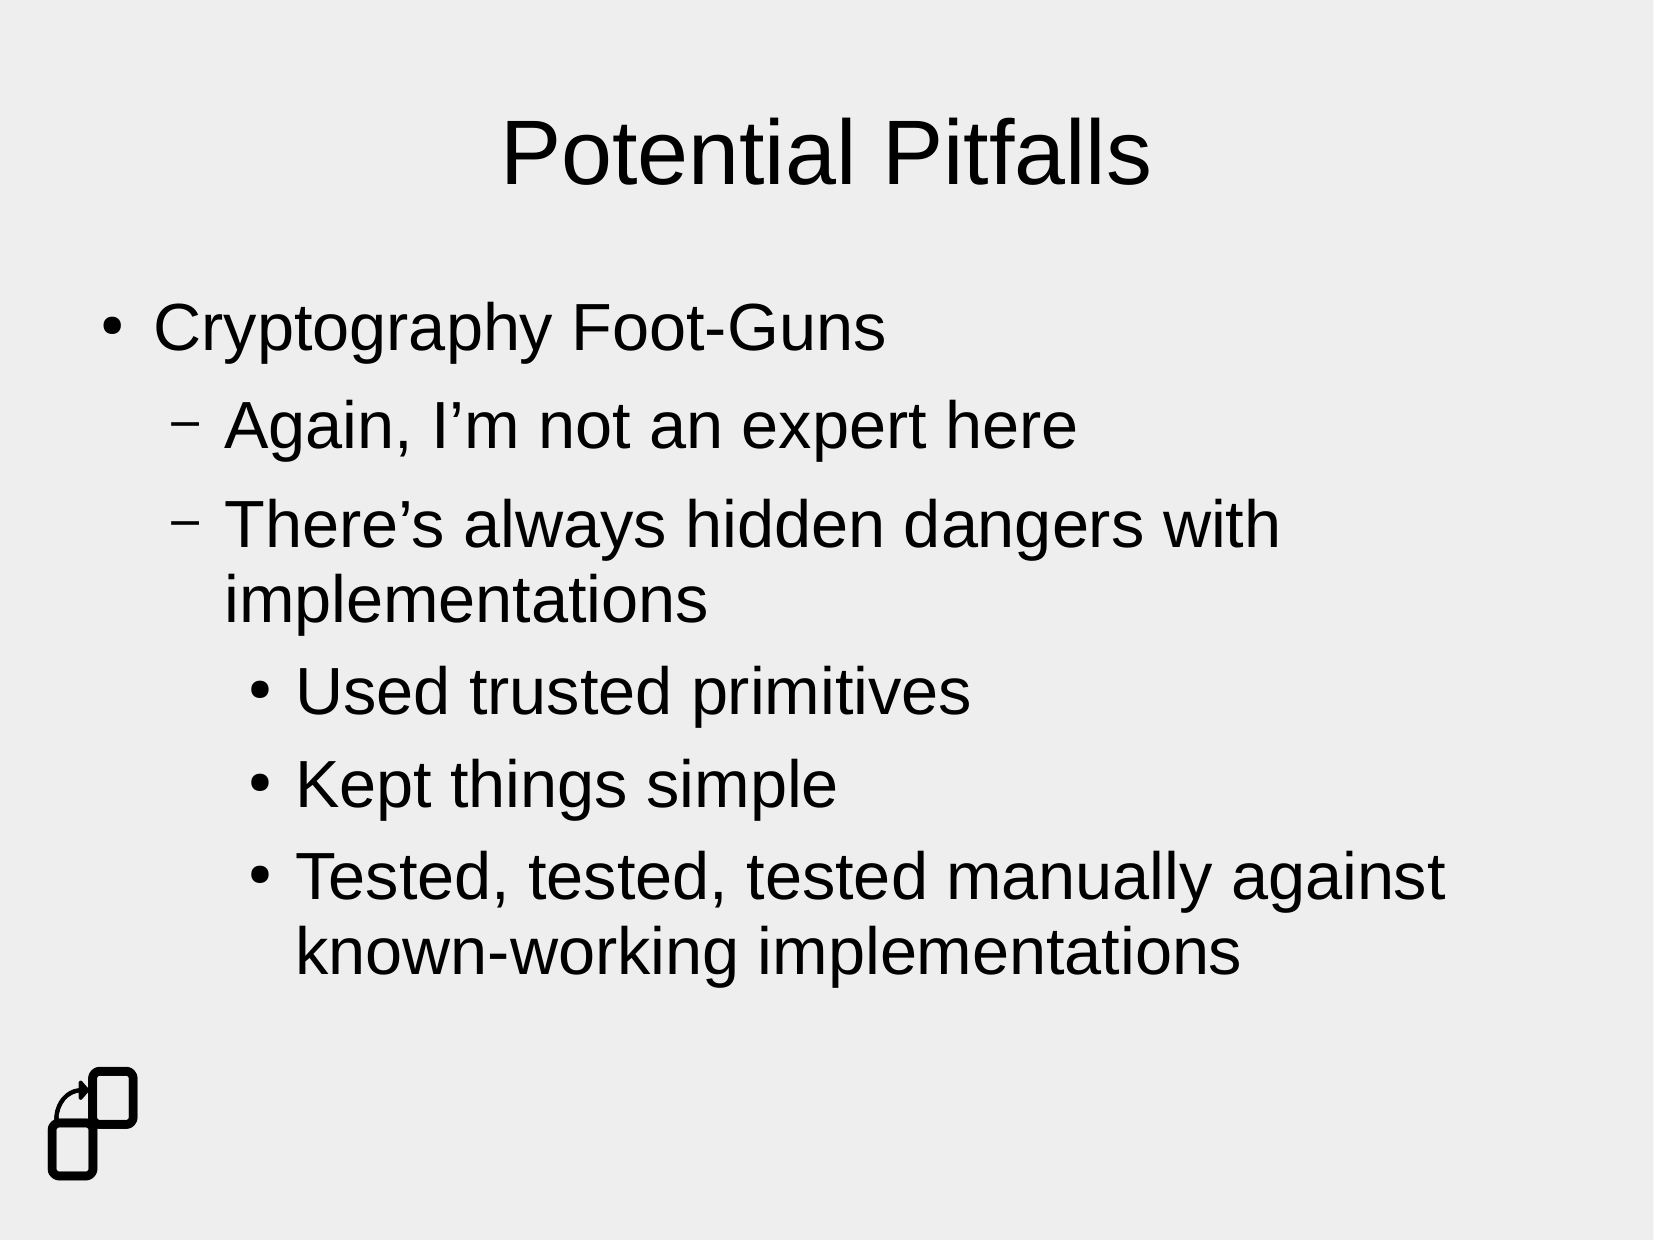

# Potential Pitfalls
Cryptography Foot-Guns
Again, I’m not an expert here
There’s always hidden dangers with implementations
Used trusted primitives
Kept things simple
Tested, tested, tested manually against known-working implementations